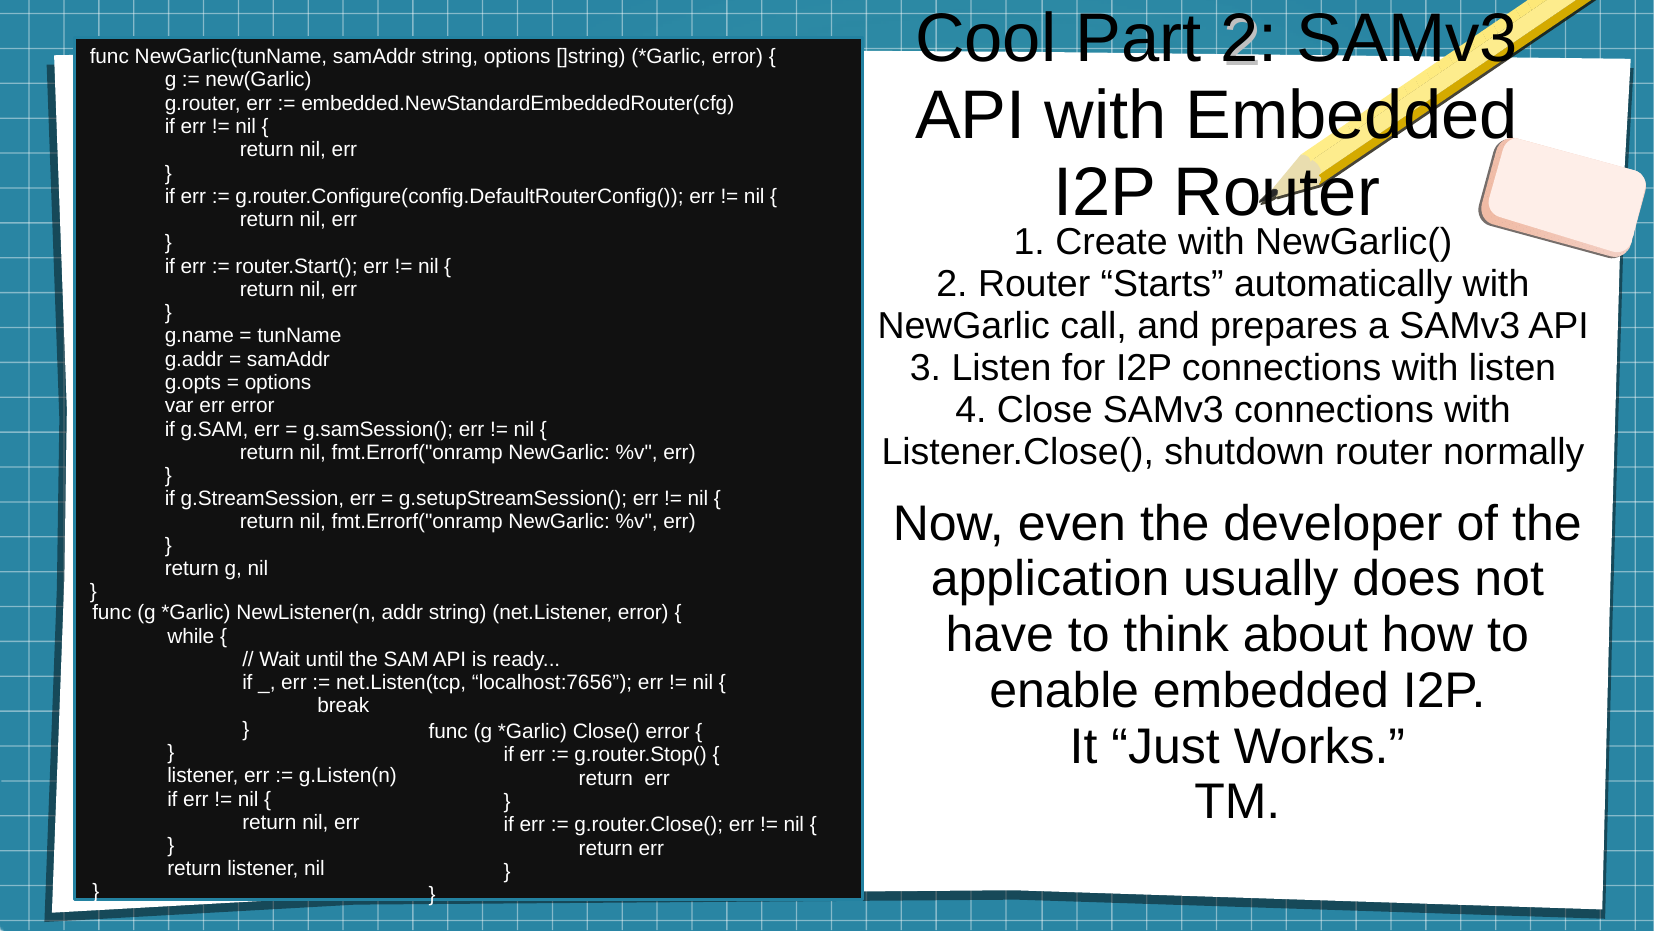

# Cool Part 2: SAMv3 API with Embedded I2P Router
func NewGarlic(tunName, samAddr string, options []string) (*Garlic, error) {
	g := new(Garlic)
	g.router, err := embedded.NewStandardEmbeddedRouter(cfg)
	if err != nil {
		return nil, err
	}
	if err := g.router.Configure(config.DefaultRouterConfig()); err != nil {
		return nil, err
	}
	if err := router.Start(); err != nil {
 		return nil, err
	}
	g.name = tunName
	g.addr = samAddr
	g.opts = options
	var err error
	if g.SAM, err = g.samSession(); err != nil {
		return nil, fmt.Errorf("onramp NewGarlic: %v", err)
	}
	if g.StreamSession, err = g.setupStreamSession(); err != nil {
		return nil, fmt.Errorf("onramp NewGarlic: %v", err)
	}
	return g, nil
}
1. Create with NewGarlic()
2. Router “Starts” automatically with NewGarlic call, and prepares a SAMv3 API
3. Listen for I2P connections with listen
4. Close SAMv3 connections with Listener.Close(), shutdown router normally
Now, even the developer of the application usually does not have to think about how to enable embedded I2P.
It “Just Works.”
TM.
func (g *Garlic) NewListener(n, addr string) (net.Listener, error) {
	while {
		// Wait until the SAM API is ready...
		if _, err := net.Listen(tcp, “localhost:7656”); err != nil {
			break
		}
	}
	listener, err := g.Listen(n)
	if err != nil {
		return nil, err
	}
	return listener, nil
}
func (g *Garlic) Close() error {
	if err := g.router.Stop() {
		return err
	}
	if err := g.router.Close(); err != nil {
		return err
	}
}